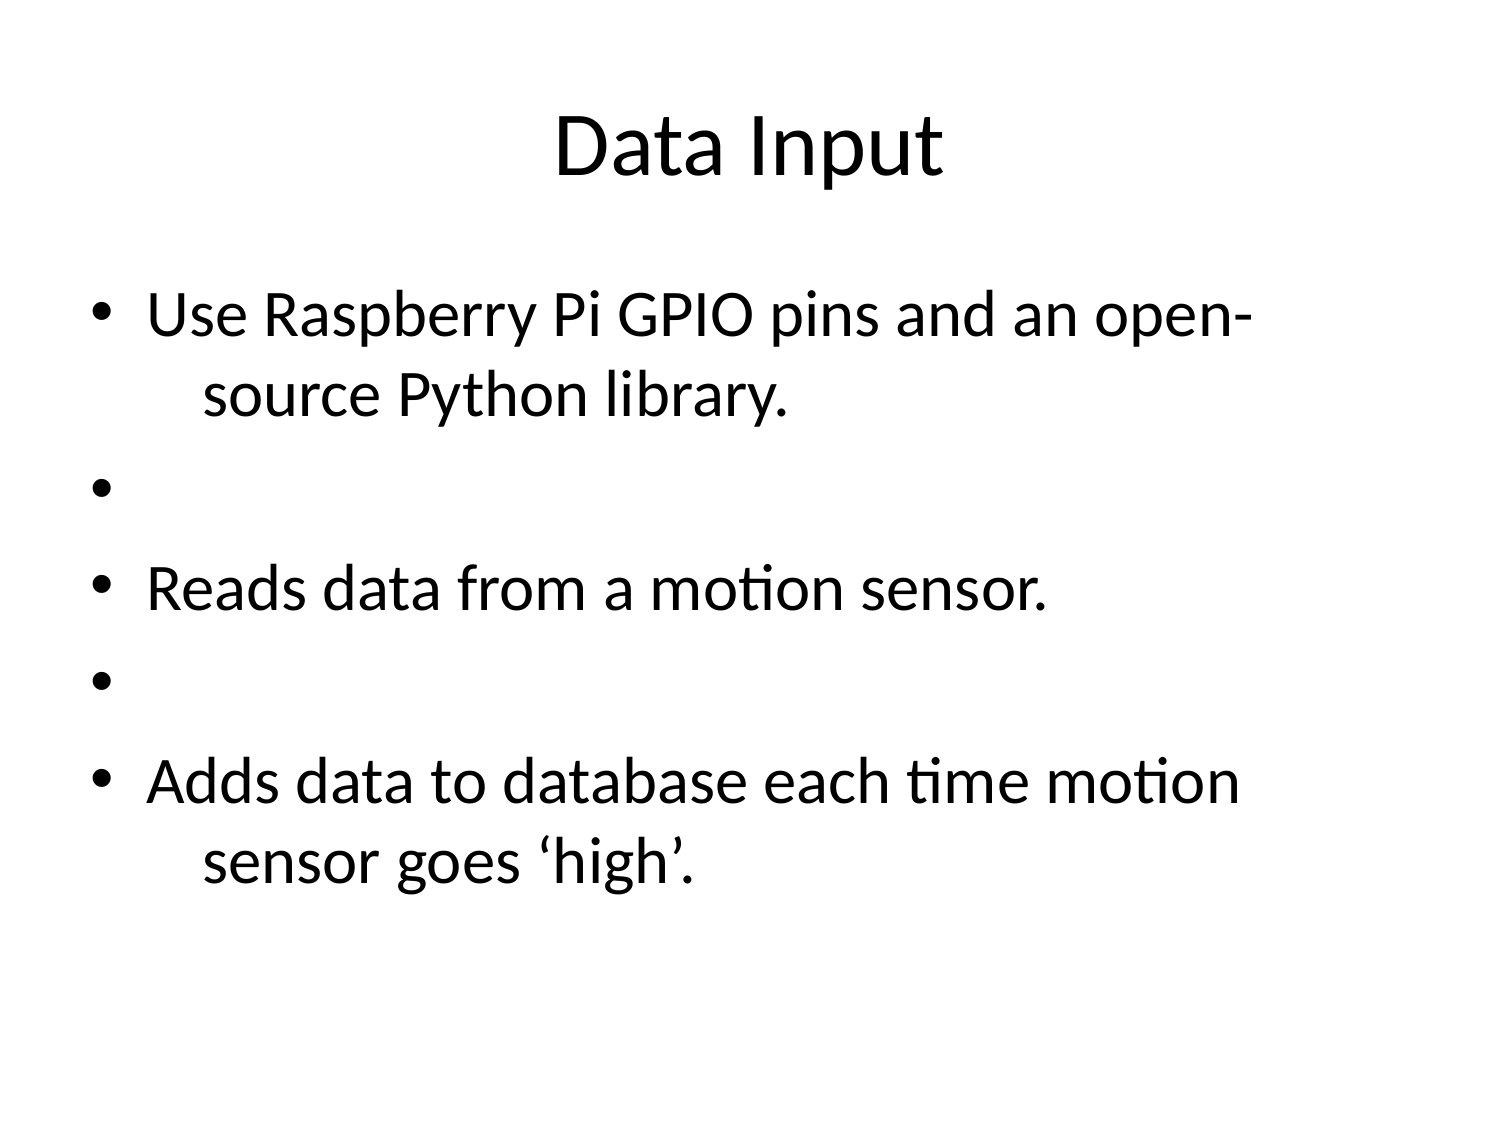

# Data Input
Use Raspberry Pi GPIO pins and an open-source Python library.
Reads data from a motion sensor.
Adds data to database each time motion sensor goes ‘high’.